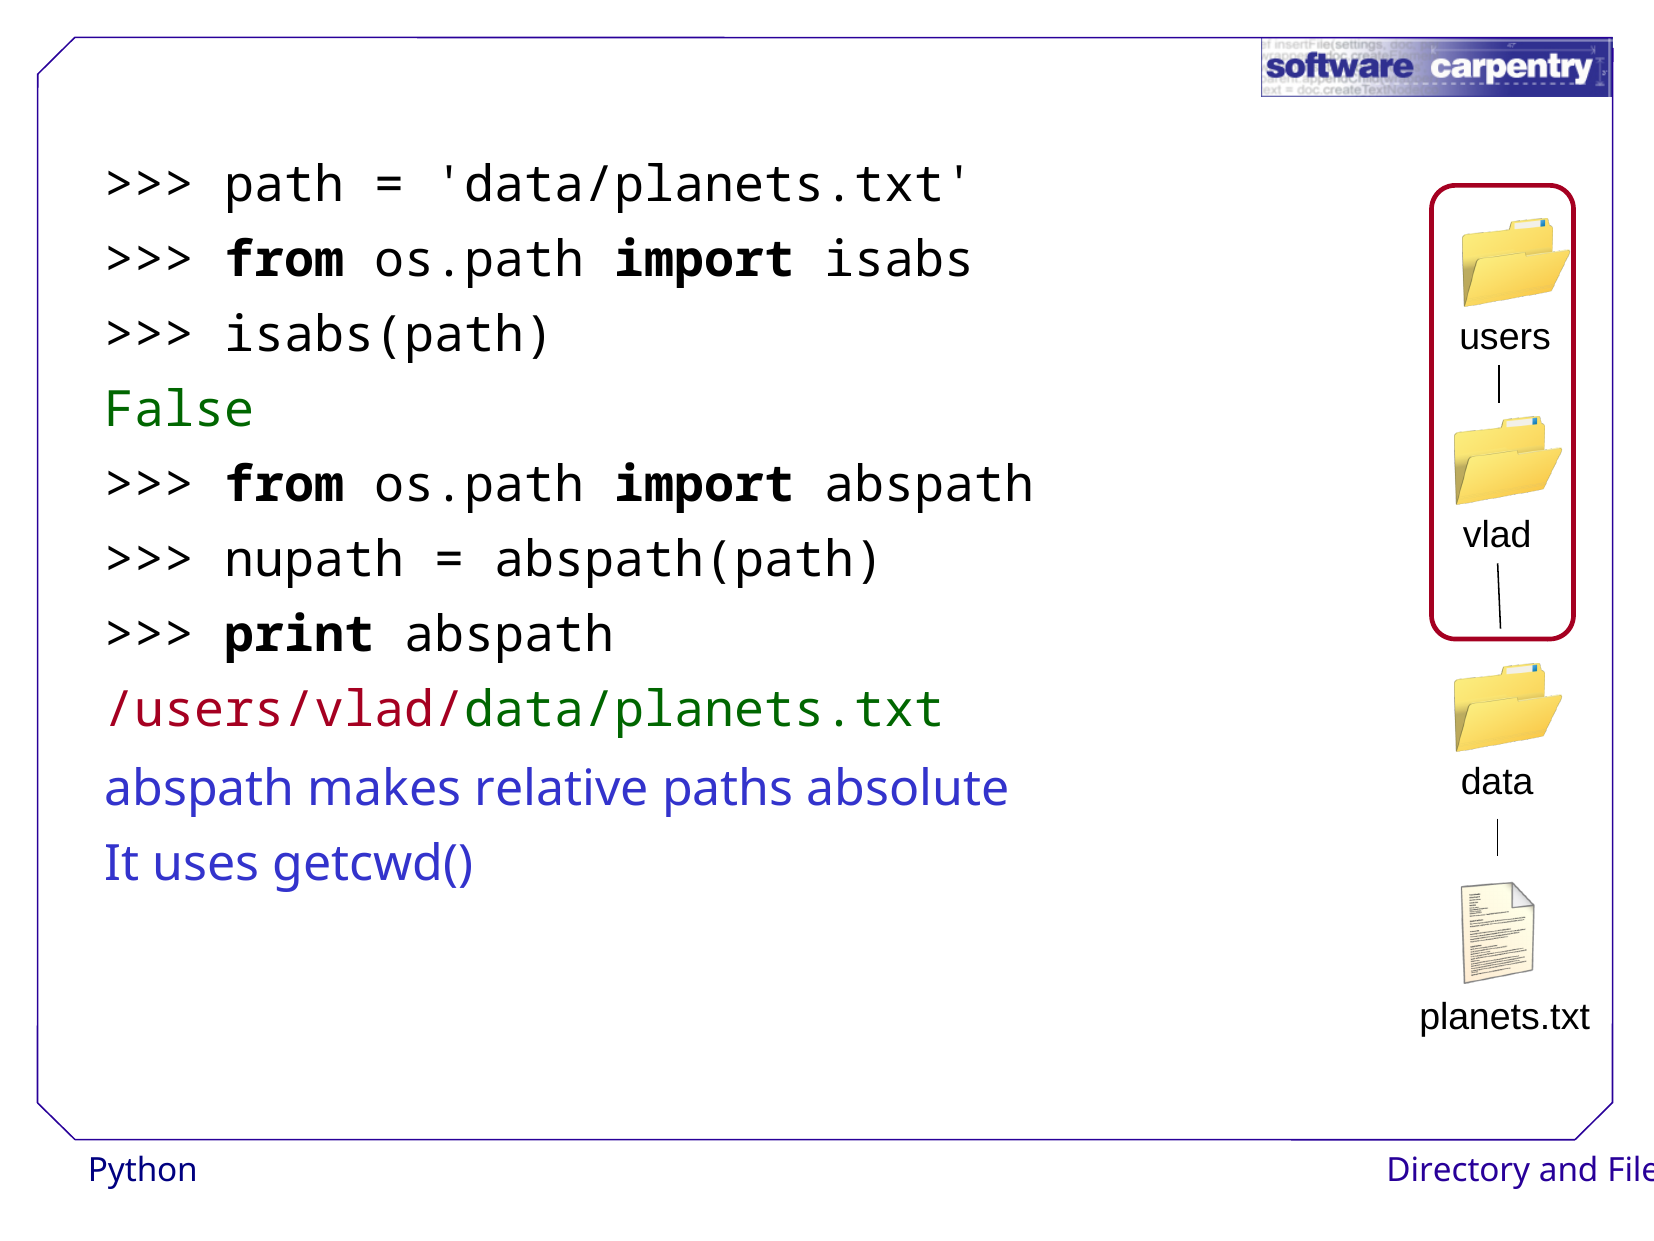

>>> path = 'data/planets.txt'
>>> from os.path import isabs
>>> isabs(path)
False
>>> from os.path import abspath
>>> nupath = abspath(path)
>>> print abspath
/users/vlad/data/planets.txt
users
vlad
data
abspath makes relative paths absolute
It uses getcwd()
planets.txt